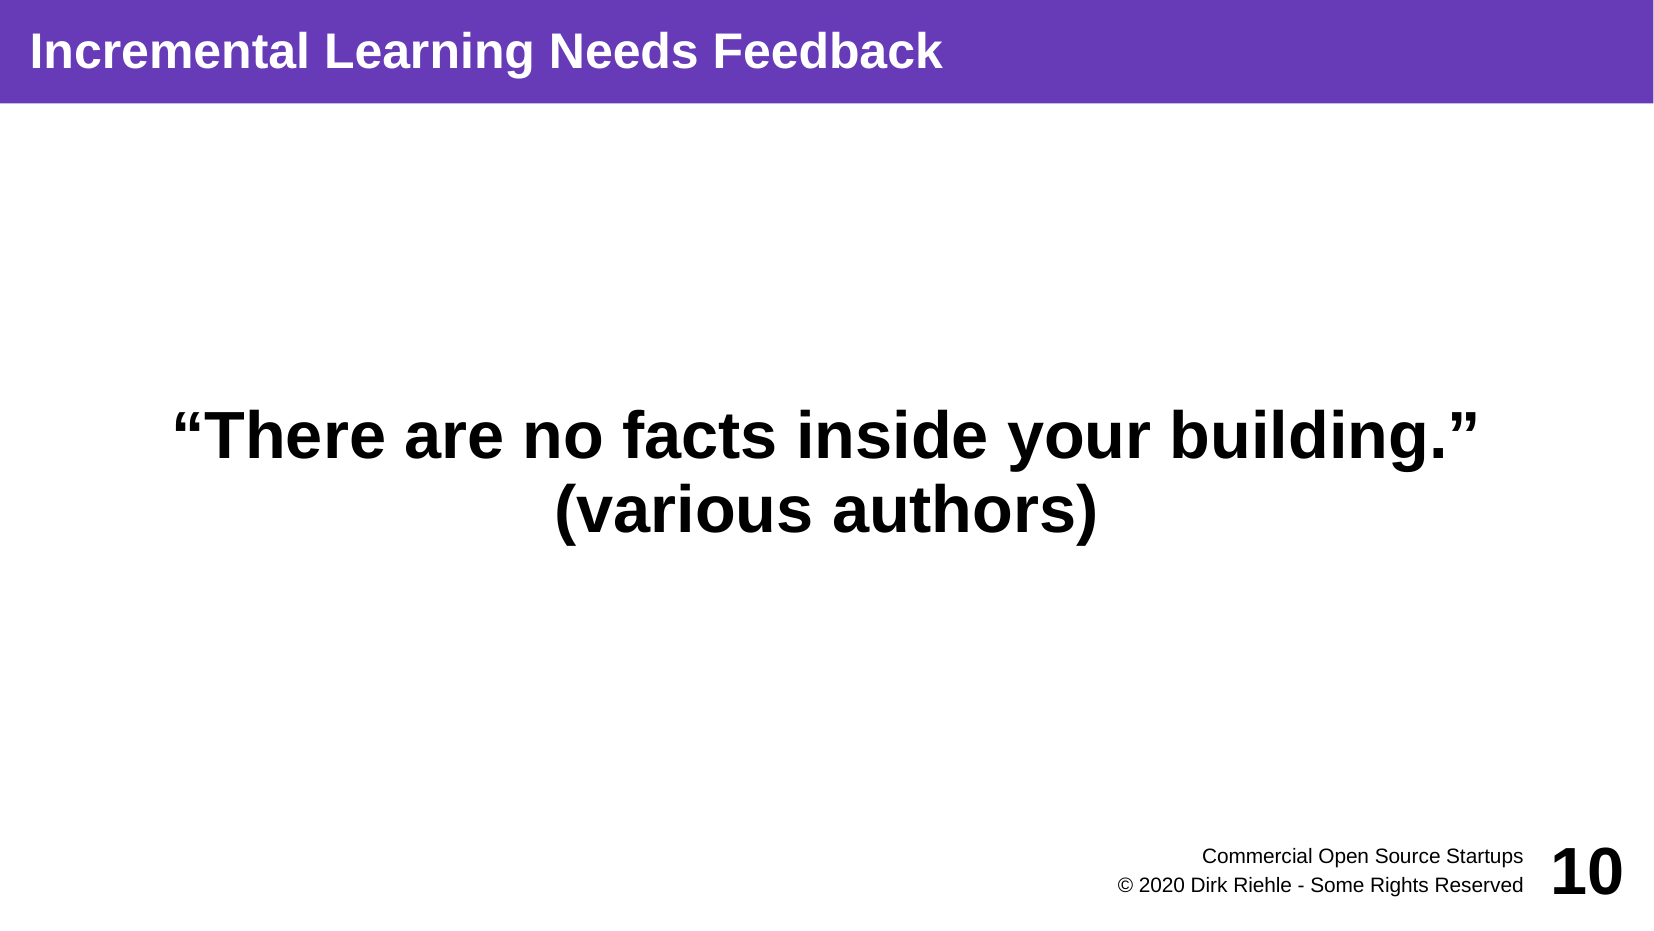

# Incremental Learning Needs Feedback
“There are no facts inside your building.” (various authors)
Commercial Open Source Startups
10
© 2020 Dirk Riehle - Some Rights Reserved